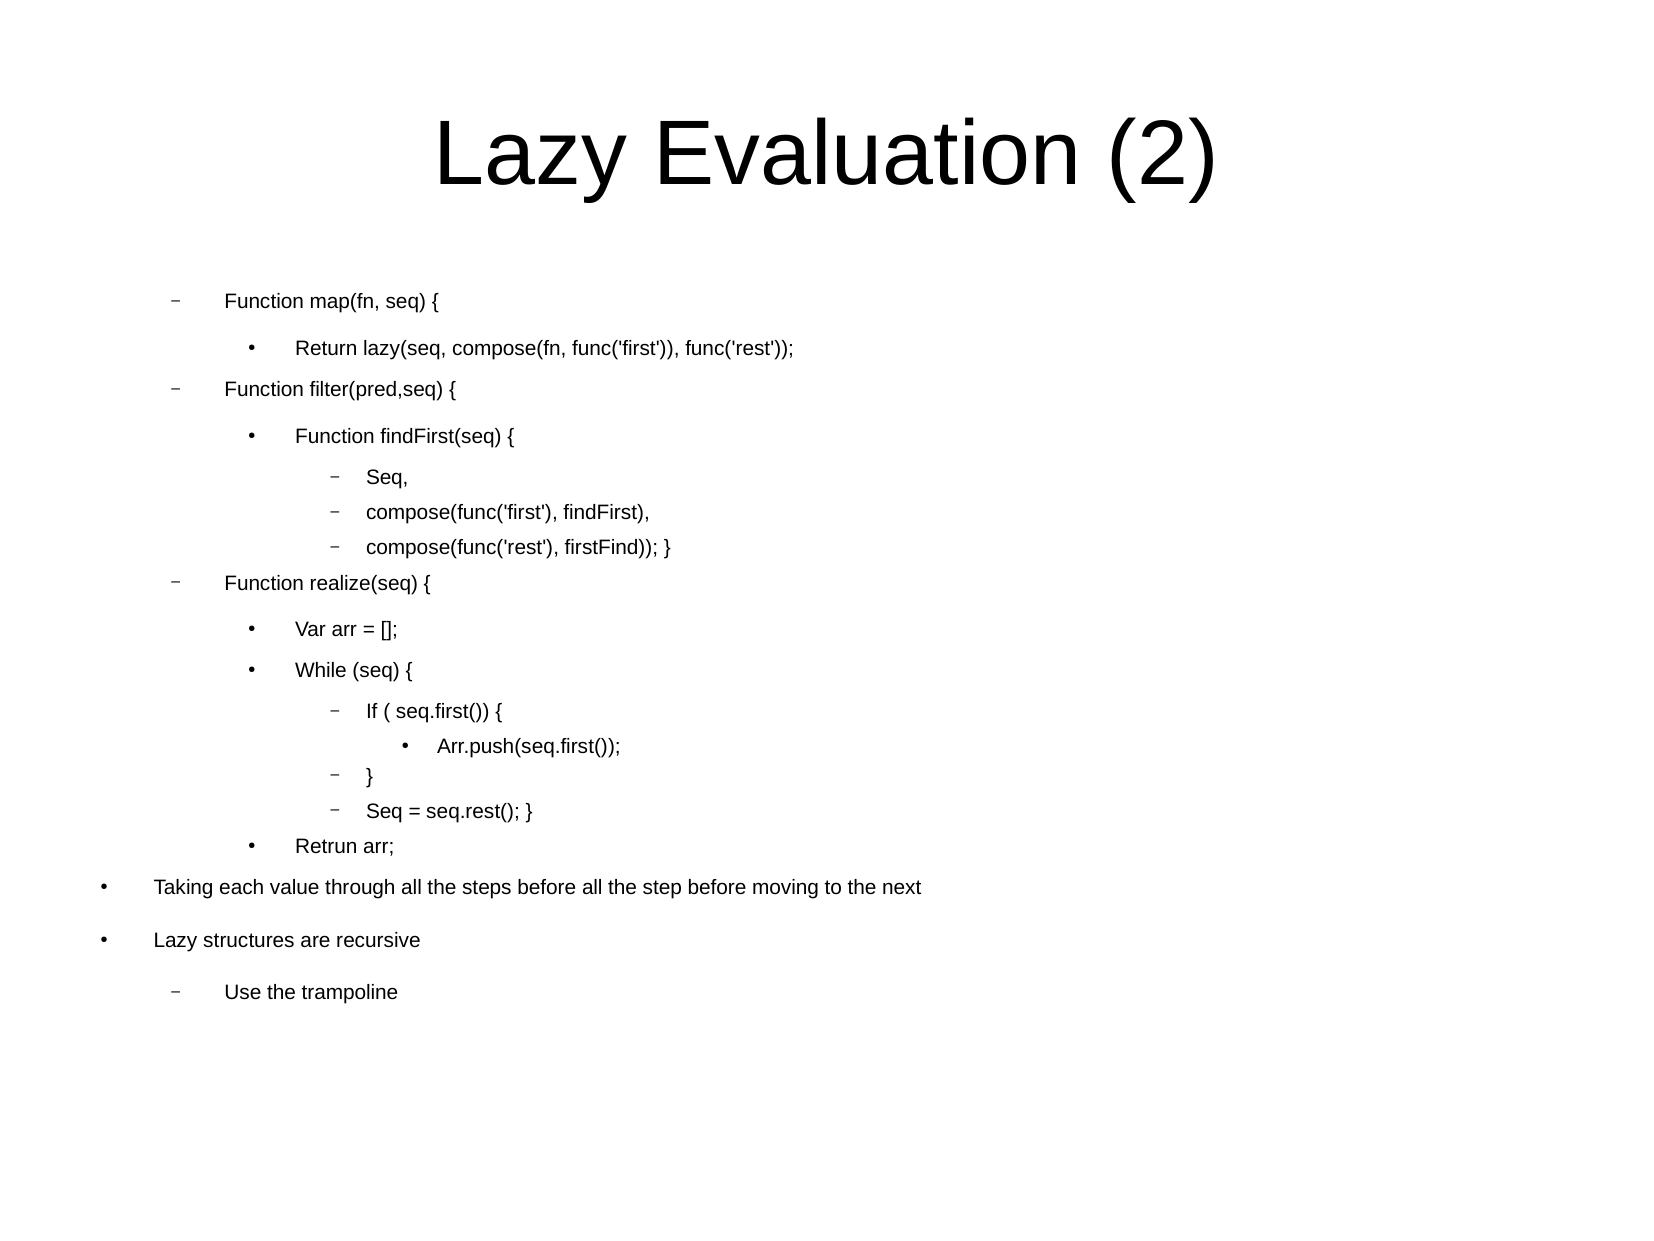

# Lazy Evaluation (2)
Function map(fn, seq) {
Return lazy(seq, compose(fn, func('first')), func('rest'));
Function filter(pred,seq) {
Function findFirst(seq) {
Seq,
compose(func('first'), findFirst),
compose(func('rest'), firstFind)); }
Function realize(seq) {
Var arr = [];
While (seq) {
If ( seq.first()) {
Arr.push(seq.first());
}
Seq = seq.rest(); }
Retrun arr;
Taking each value through all the steps before all the step before moving to the next
Lazy structures are recursive
Use the trampoline